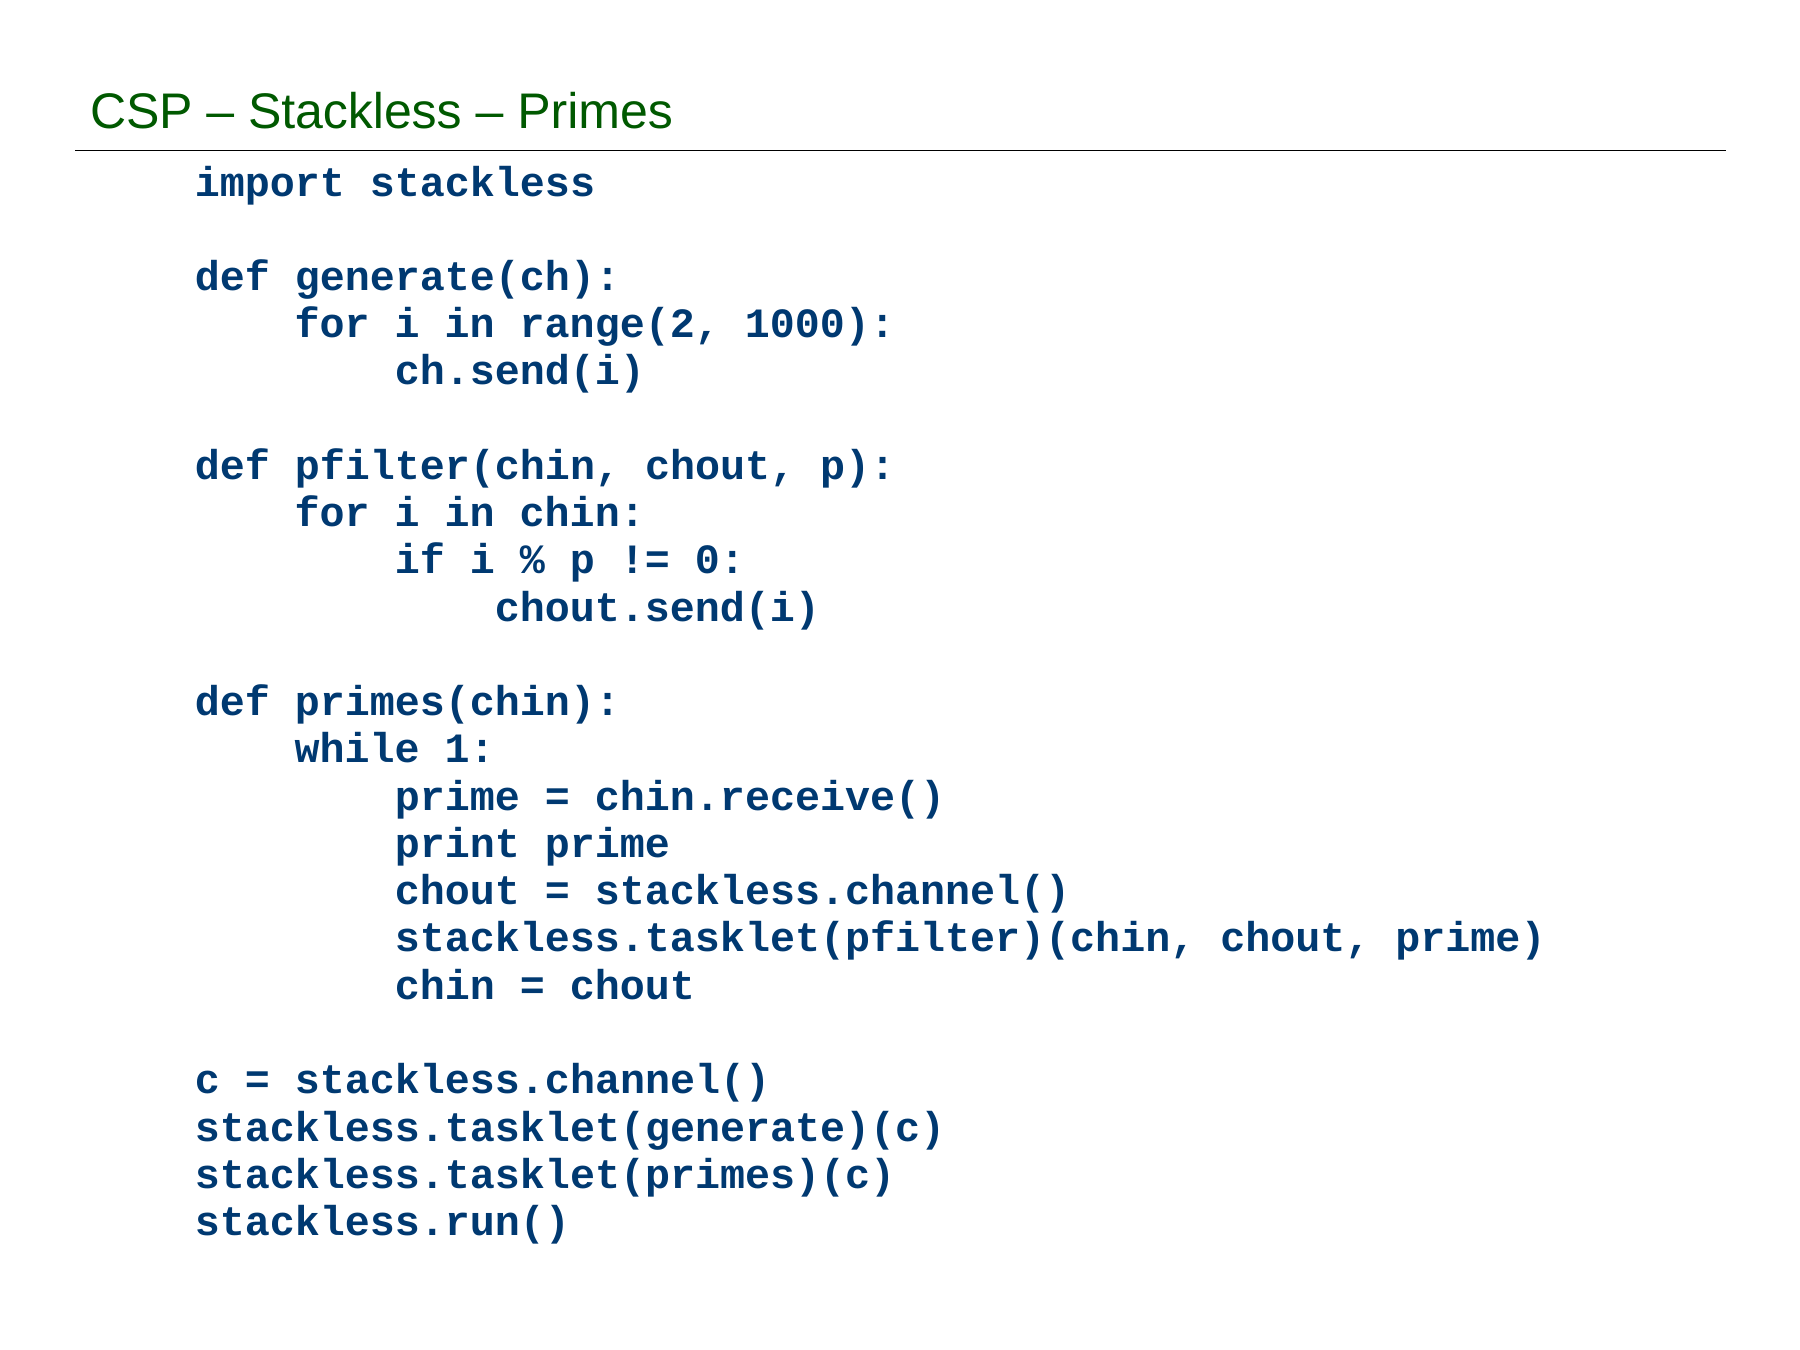

# CSP – Stackless – Primes
import stackless
def generate(ch):
 for i in range(2, 1000):
 ch.send(i)
def pfilter(chin, chout, p):
 for i in chin:
 if i % p != 0:
 chout.send(i)
def primes(chin):
 while 1:
 prime = chin.receive()
 print prime
 chout = stackless.channel()
 stackless.tasklet(pfilter)(chin, chout, prime)
 chin = chout
c = stackless.channel()
stackless.tasklet(generate)(c)
stackless.tasklet(primes)(c)
stackless.run()